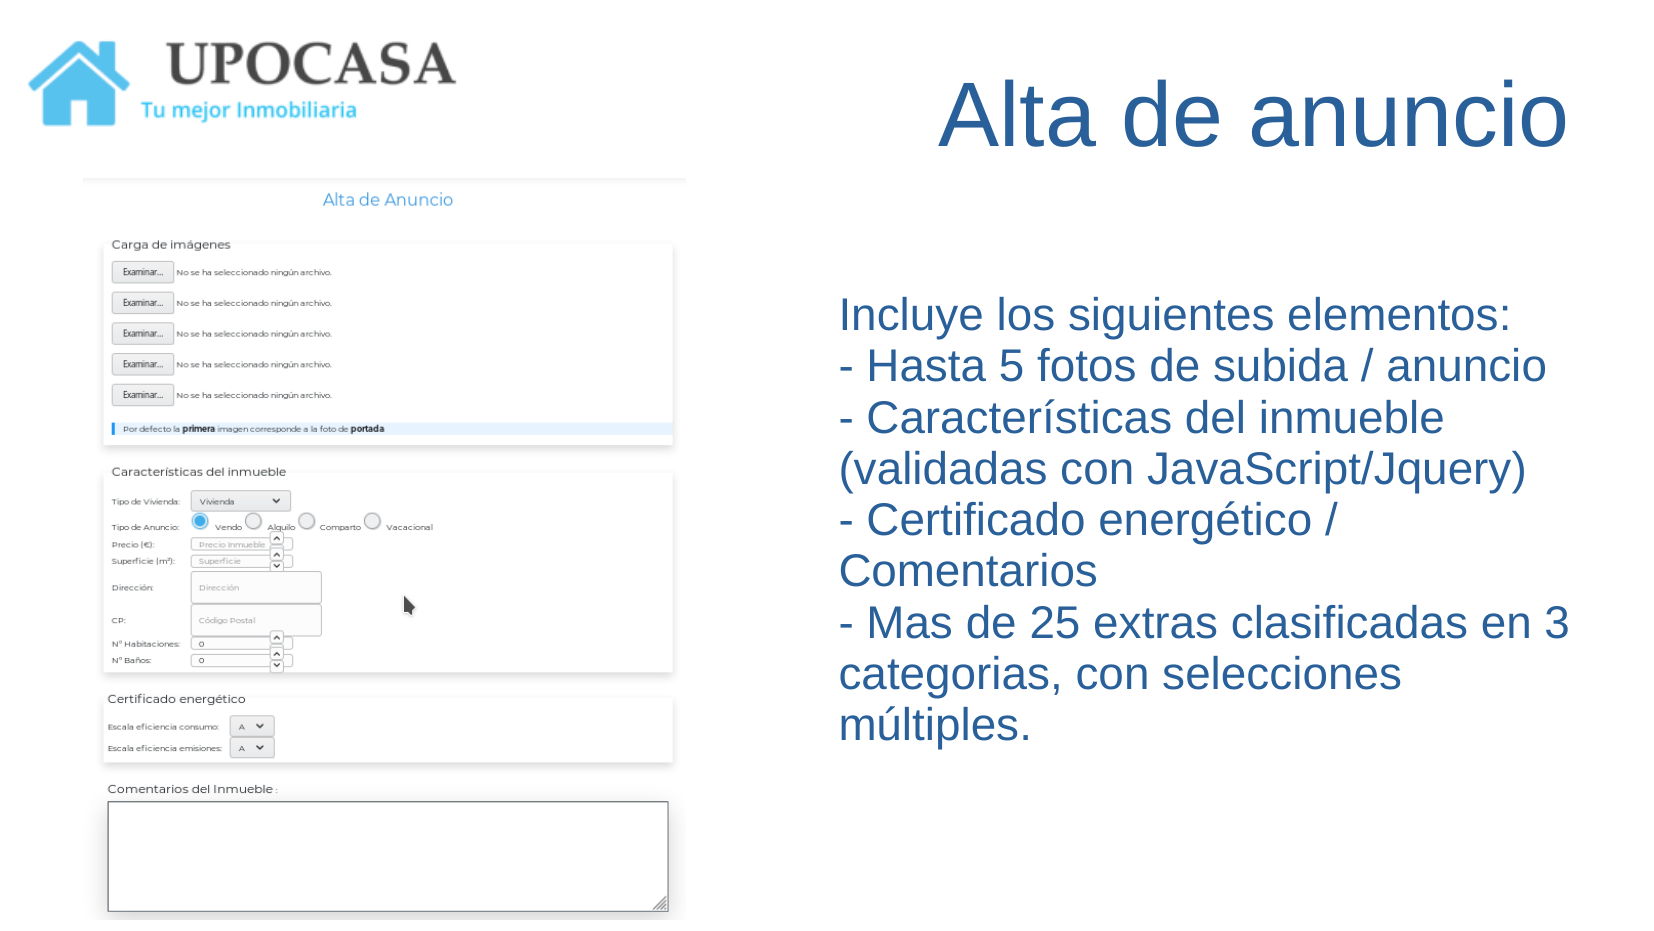

# Alta de anuncio
Incluye los siguientes elementos:
- Hasta 5 fotos de subida / anuncio
- Características del inmueble (validadas con JavaScript/Jquery)
- Certificado energético / Comentarios
- Mas de 25 extras clasificadas en 3 categorias, con selecciones múltiples.